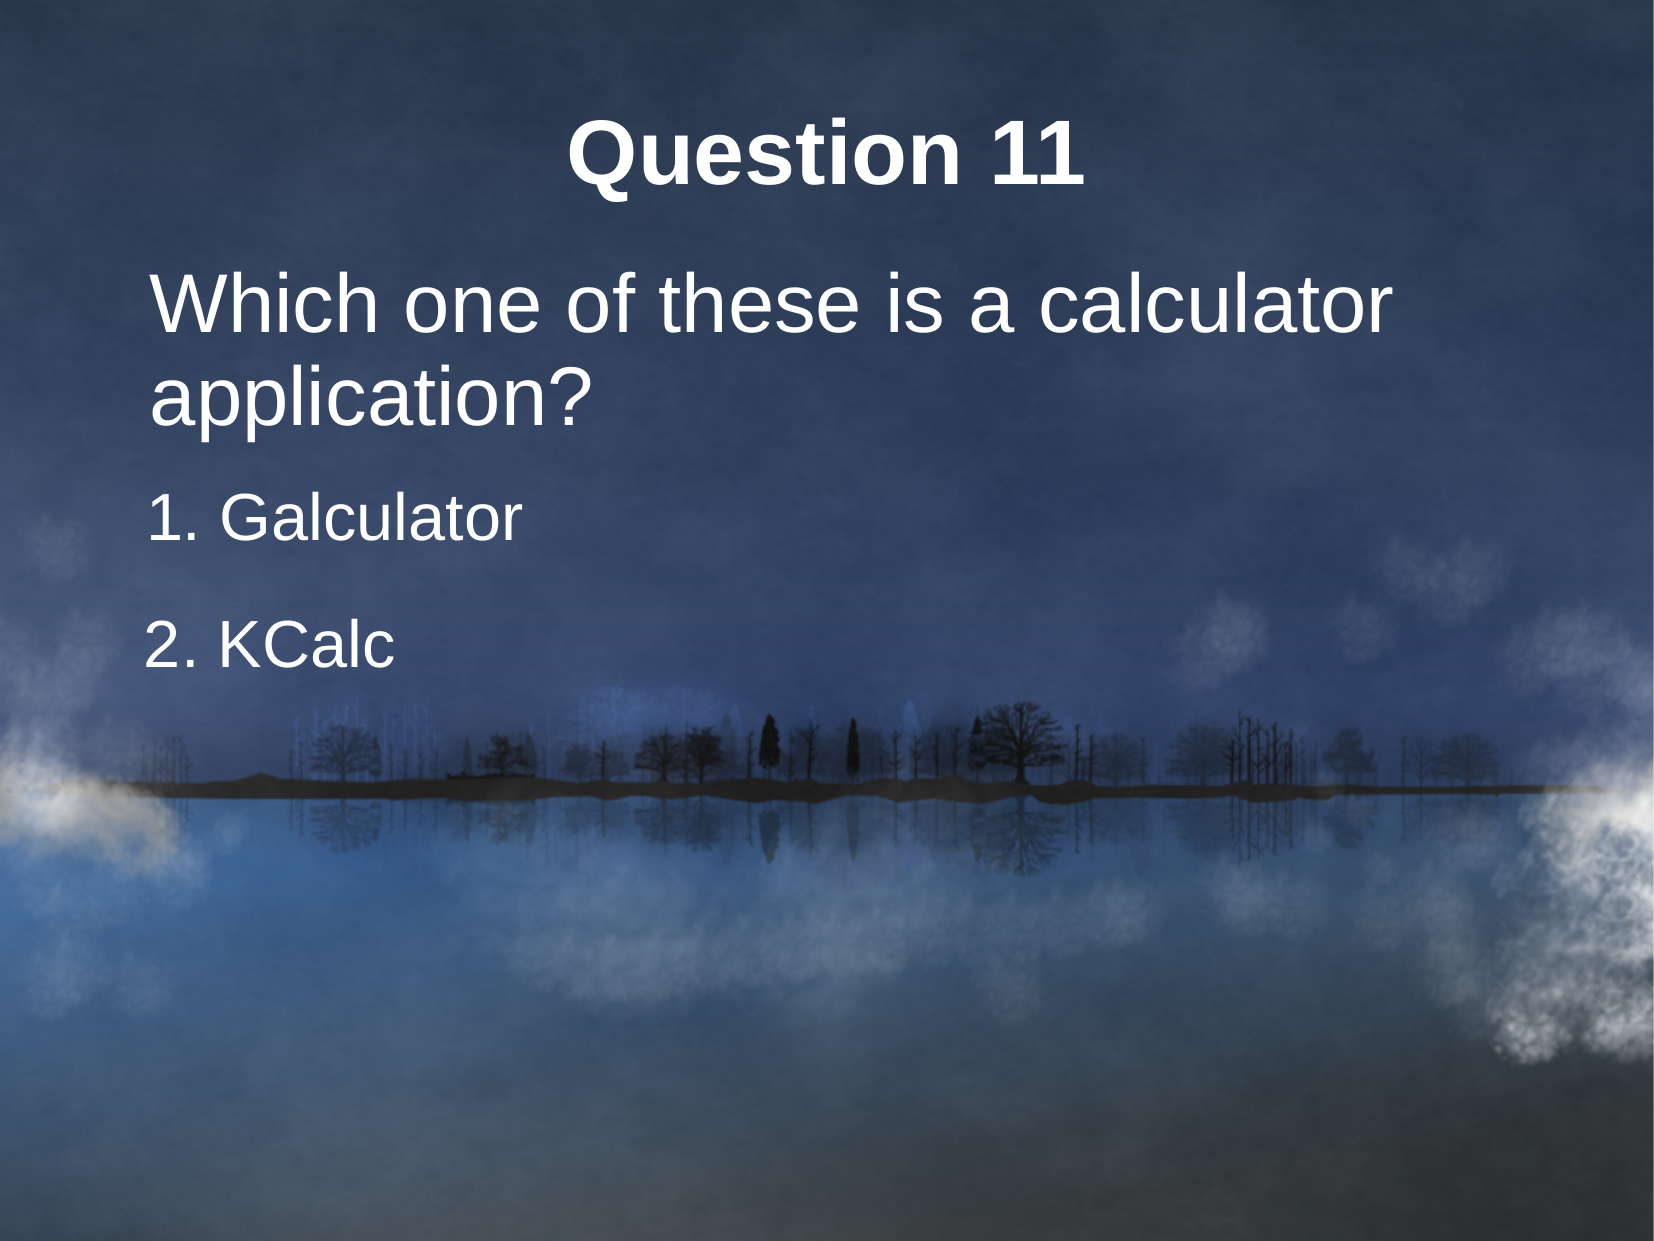

# Question 11
Which one of these is a calculator application?
1. Galculator
2. KCalc